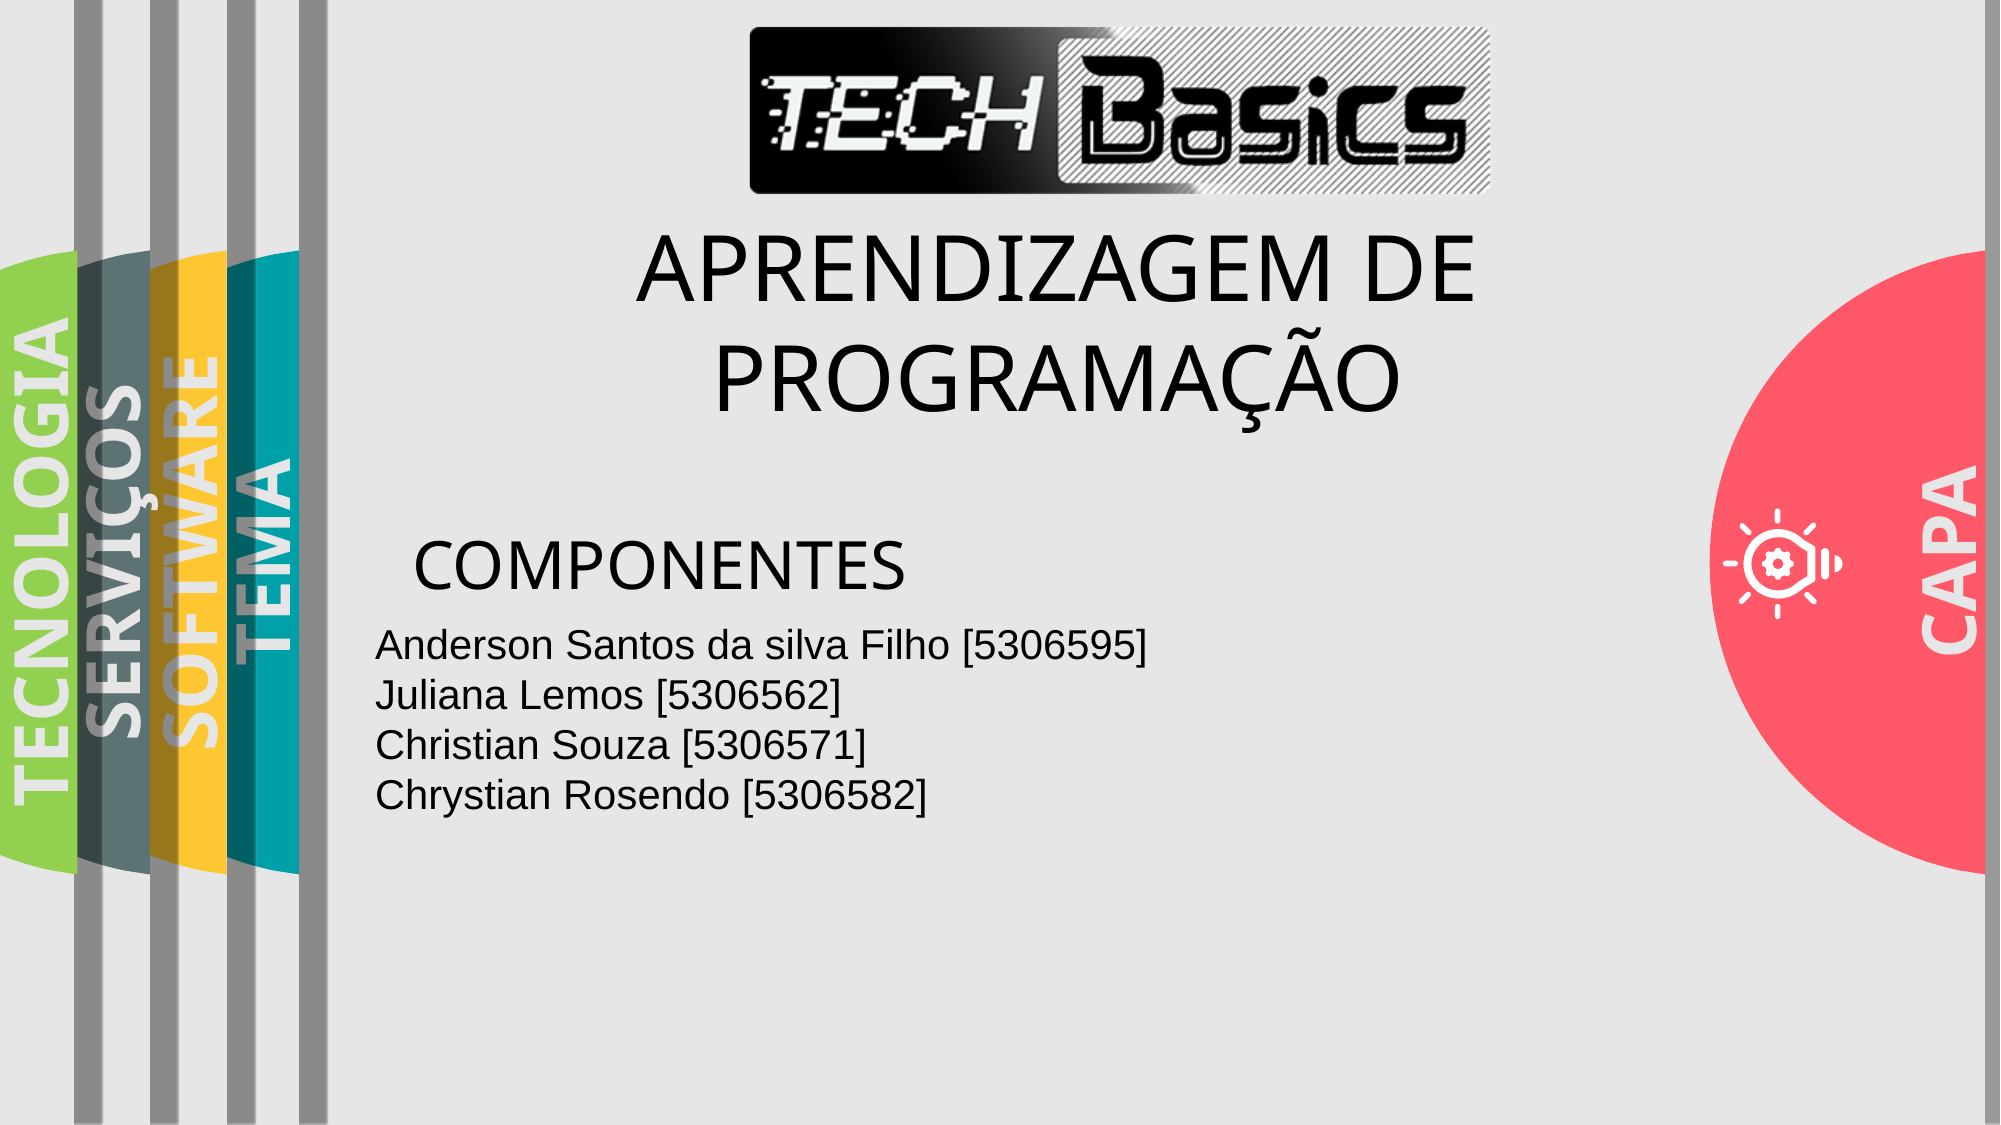

TECNOLOGIA
SERVIÇOS
SOFTWARE
TEMA
CAPA
APRENDIZAGEM DE PROGRAMAÇÃO
COMPONENTES
Anderson Santos da silva Filho [5306595]
Juliana Lemos [5306562]
Christian Souza [5306571]
Chrystian Rosendo [5306582]